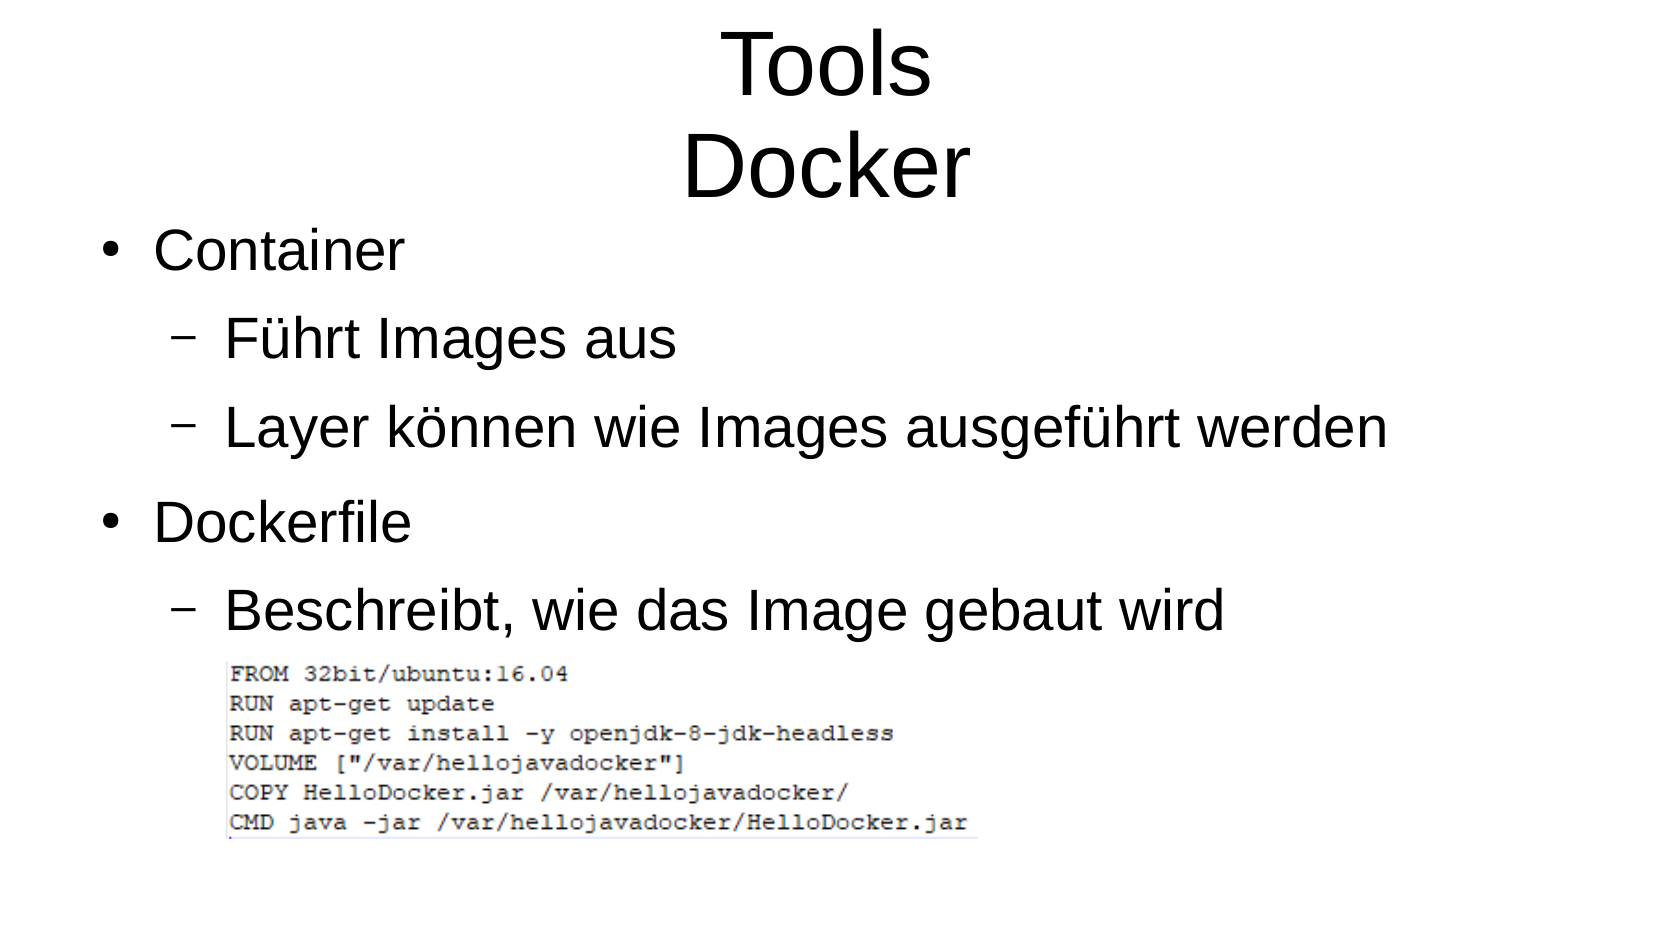

# Tools Docker
Container
Führt Images aus
Layer können wie Images ausgeführt werden
Dockerfile
Beschreibt, wie das Image gebaut wird